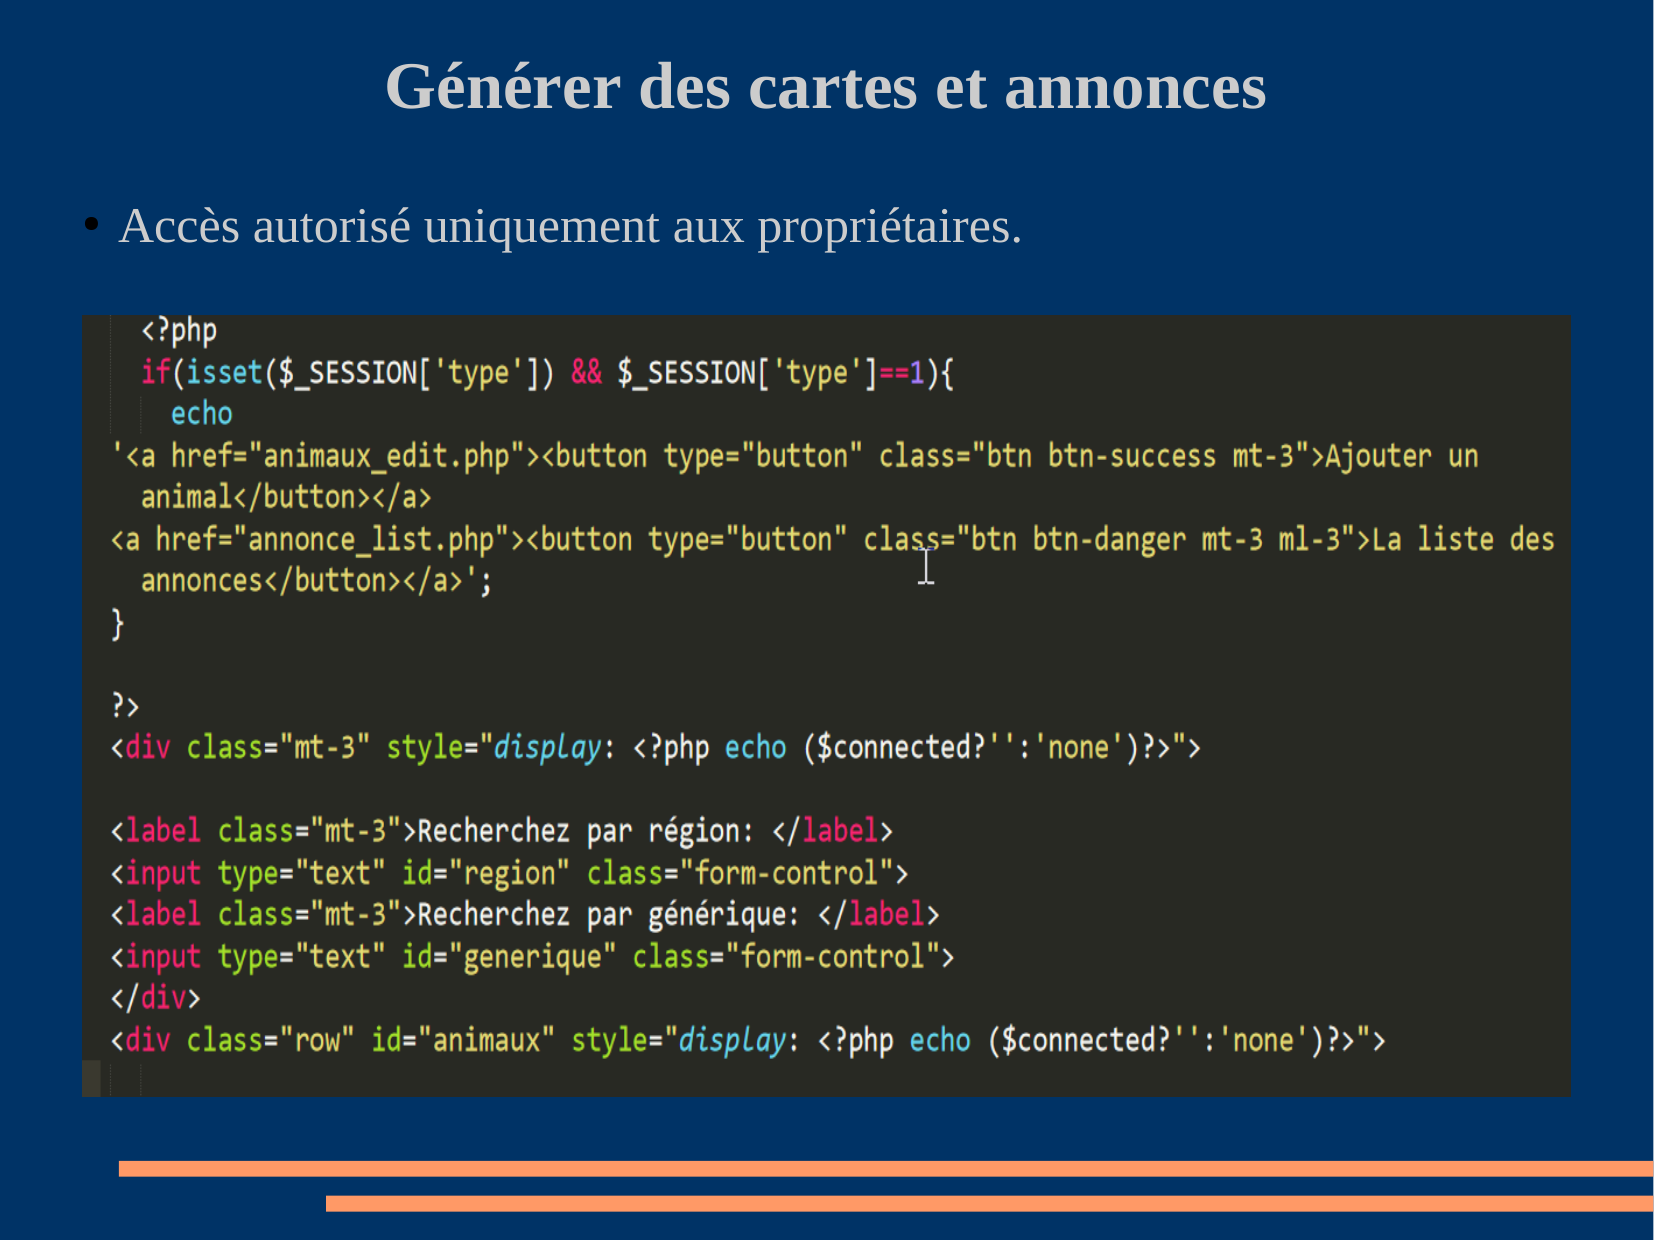

# Générer des cartes et annonces
Accès autorisé uniquement aux propriétaires.